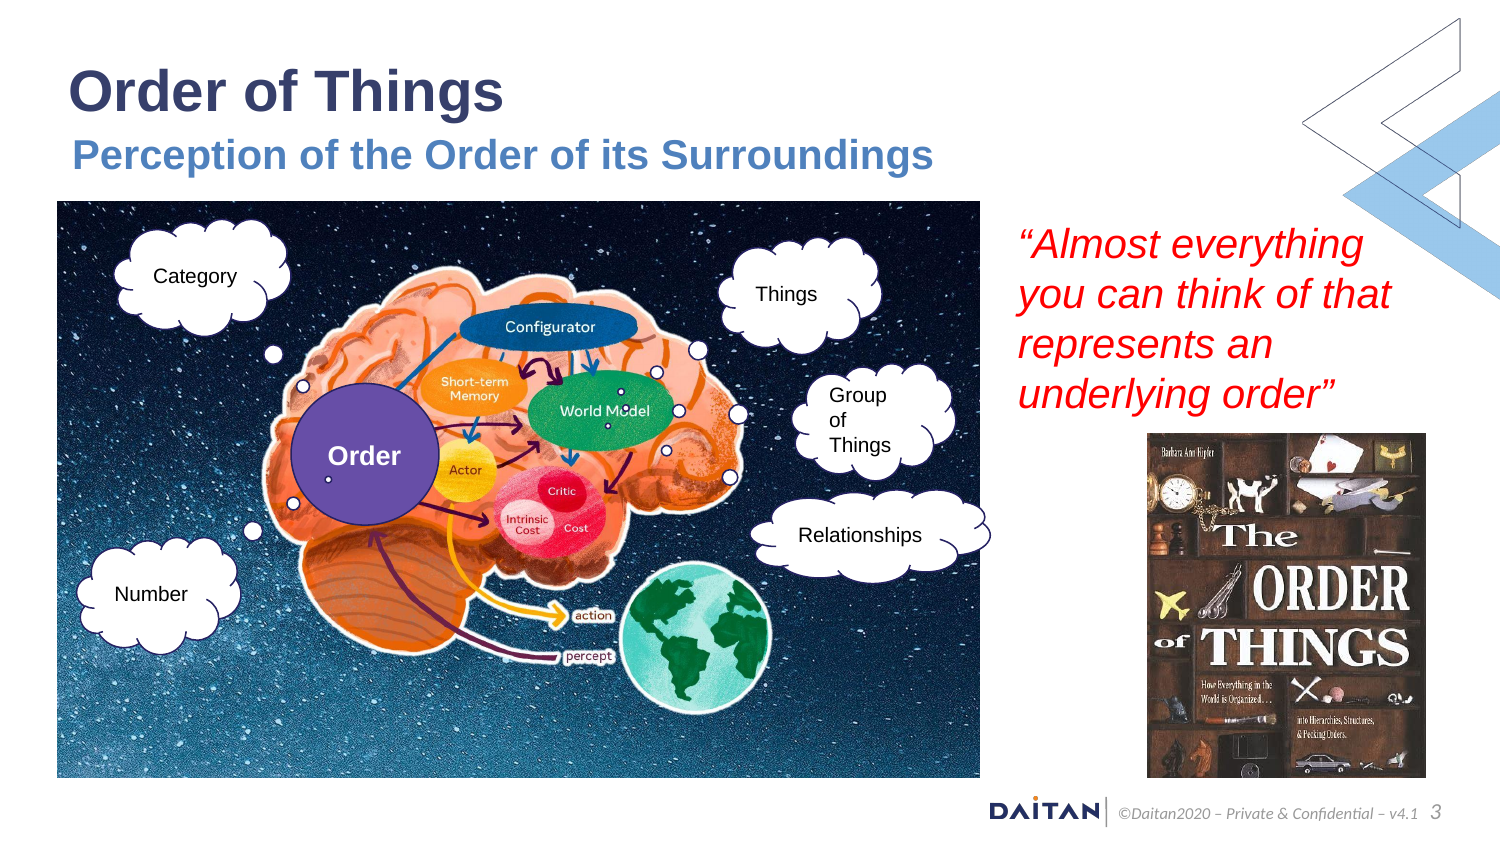

# Order of Things
Perception of the Order of its Surroundings
“Almost everything you can think of that represents an underlying order”
Category
Things
Group of Things
Order
Relationships
Number